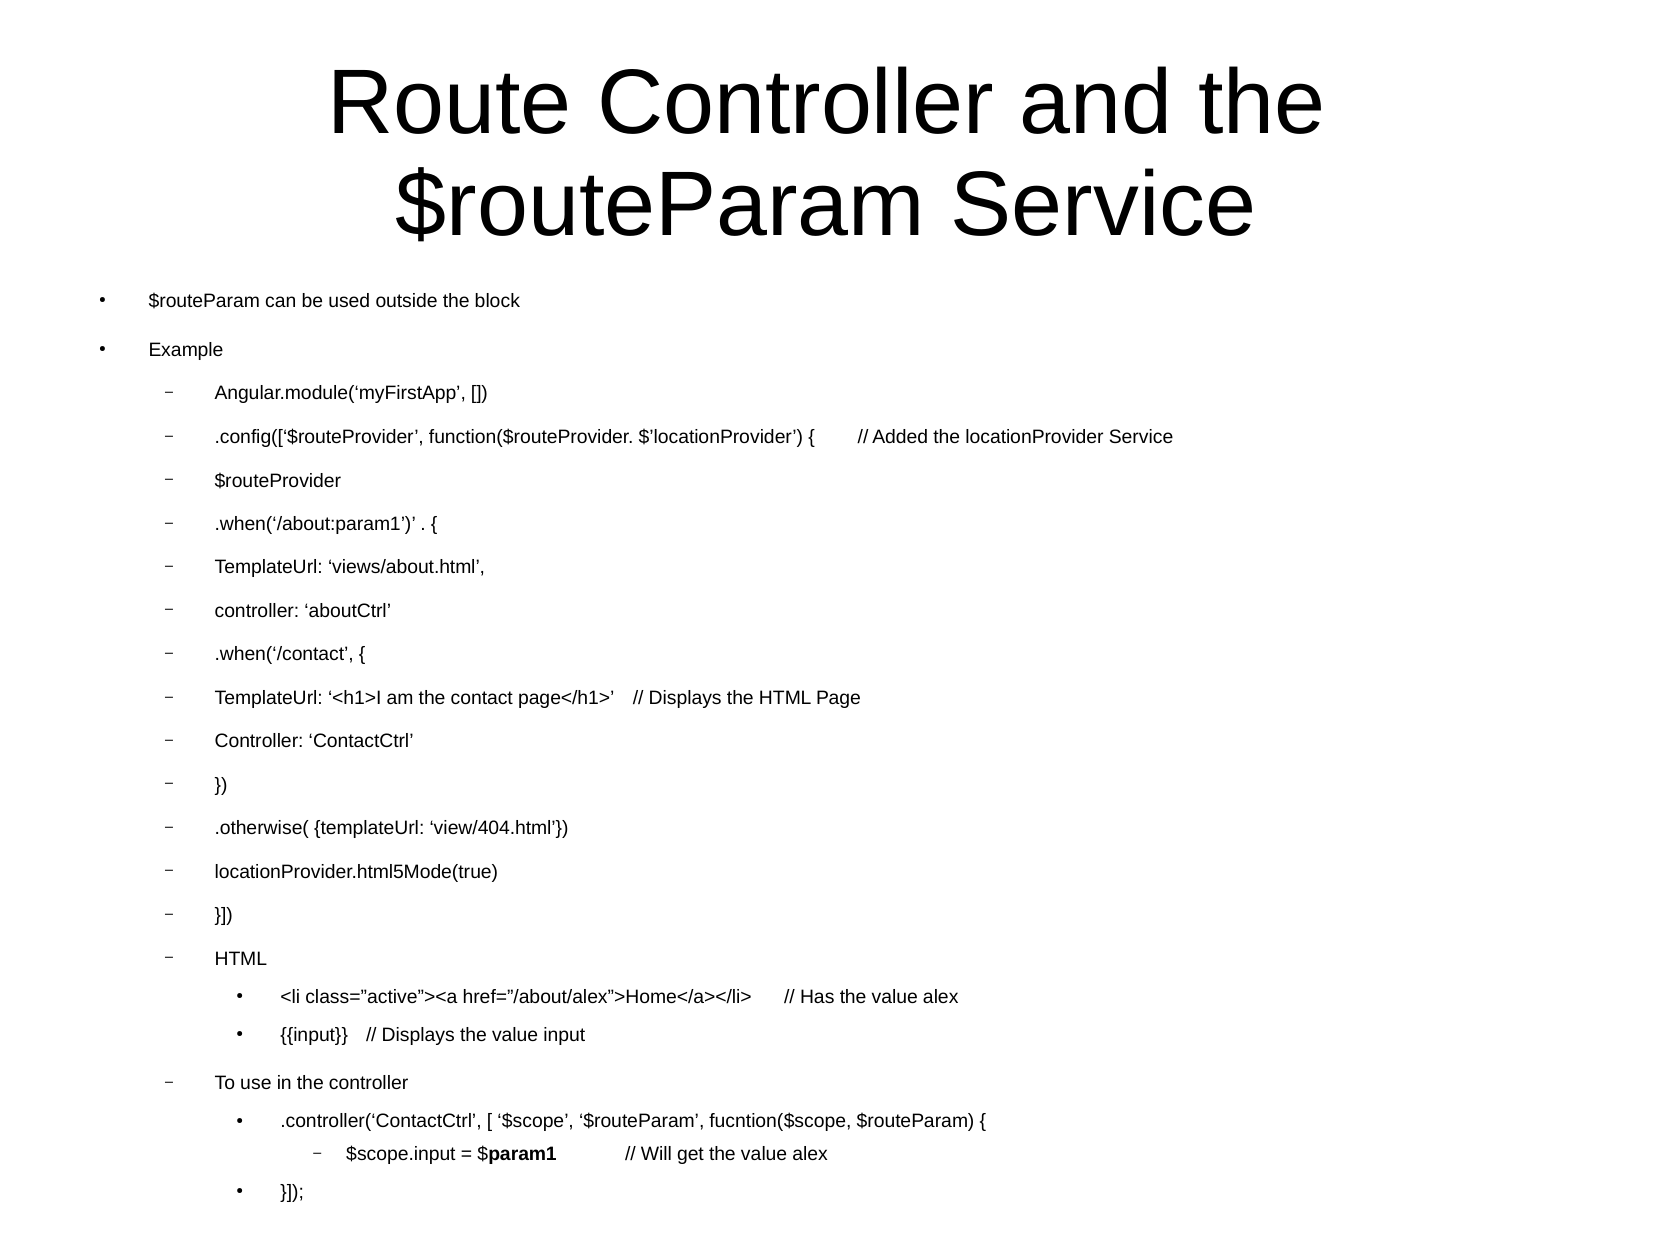

# Route Controller and the $routeParam Service
$routeParam can be used outside the block
Example
Angular.module(‘myFirstApp’, [])
.config([‘$routeProvider’, function($routeProvider. $’locationProvider’) { 	 // Added the locationProvider Service
$routeProvider
.when(‘/about:param1’)’ . {
TemplateUrl: ‘views/about.html’,
controller: ‘aboutCtrl’
.when(‘/contact’, {
TemplateUrl: ‘<h1>I am the contact page</h1>’ 		// Displays the HTML Page
Controller: ‘ContactCtrl’
})
.otherwise( {templateUrl: ‘view/404.html’})
locationProvider.html5Mode(true)
}])
HTML
<li class=”active”><a href=”/about/alex”>Home</a></li>	 // Has the value alex
{{input}}							 // Displays the value input
To use in the controller
.controller(‘ContactCtrl’, [ ‘$scope’, ‘$routeParam’, fucntion($scope, $routeParam) {
$scope.input = $param1 			// Will get the value alex
}]);